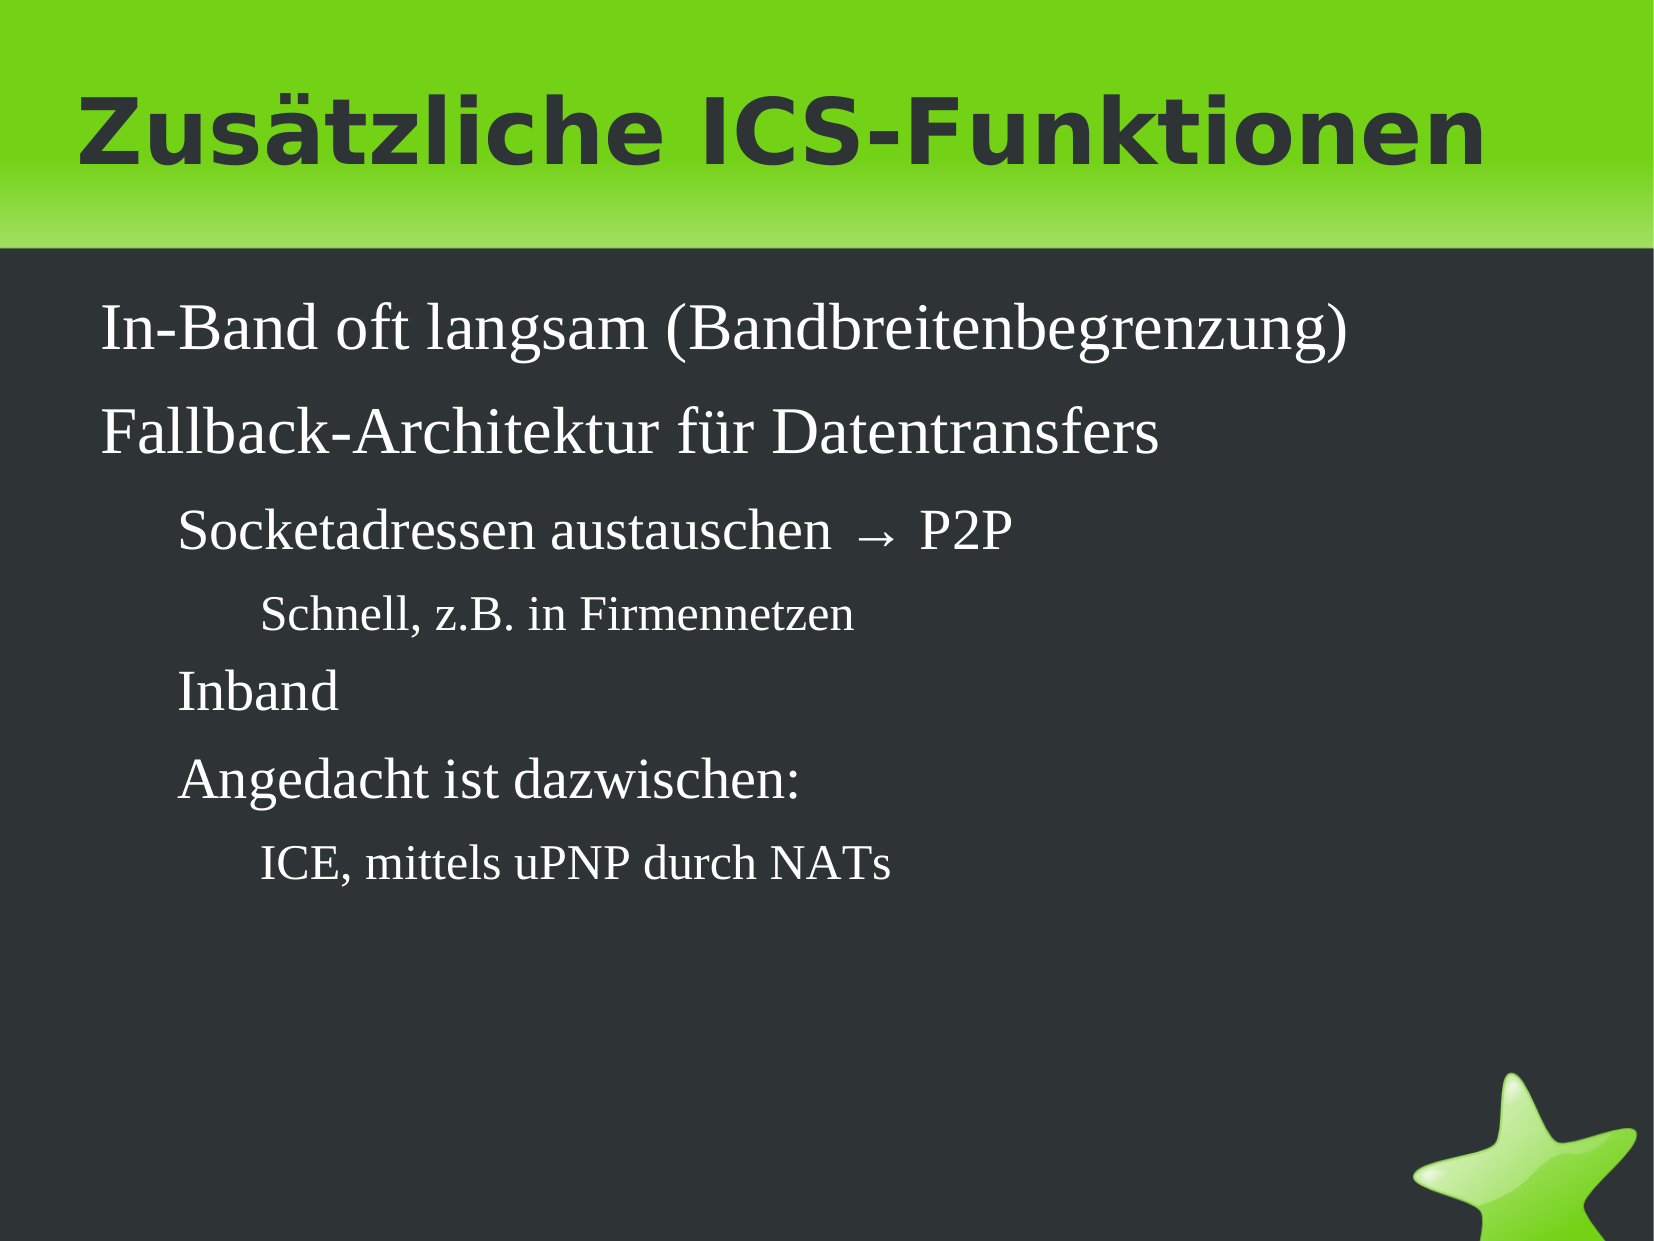

# Zusätzliche ICS-Funktionen
In-Band oft langsam (Bandbreitenbegrenzung)
Fallback-Architektur für Datentransfers
Socketadressen austauschen → P2P
Schnell, z.B. in Firmennetzen
Inband
Angedacht ist dazwischen:
ICE, mittels uPNP durch NATs